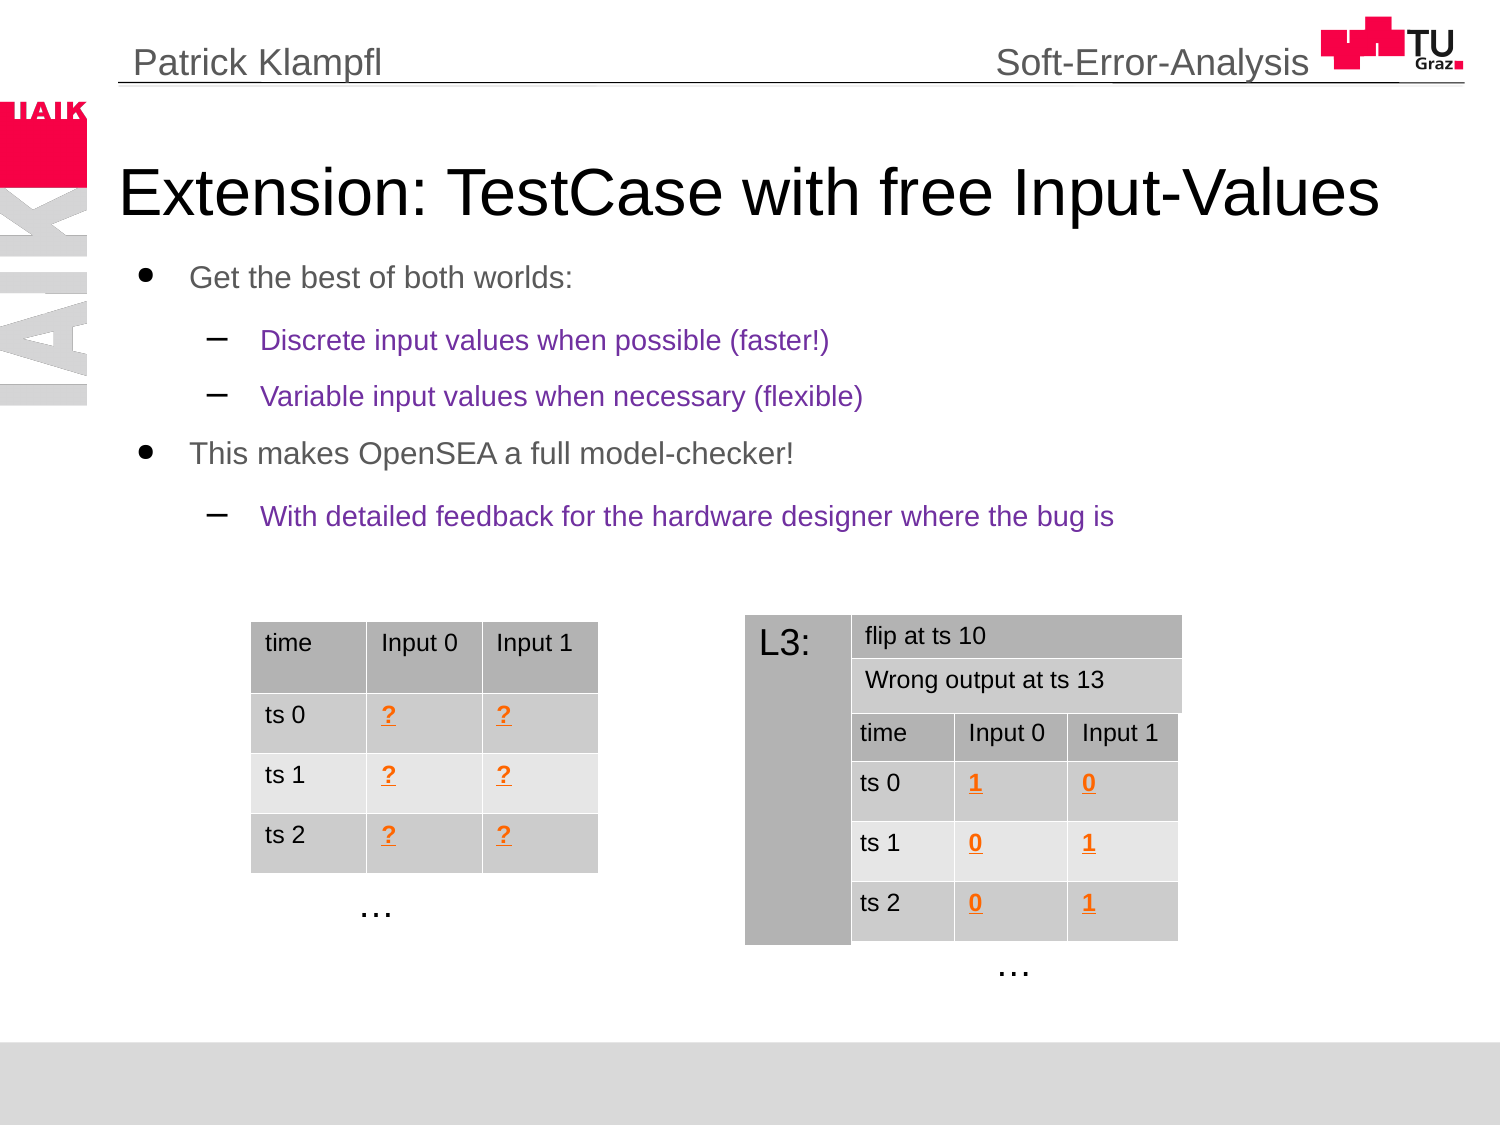

# Extension: TestCase with free Input-Values
Get the best of both worlds:
Discrete input values when possible (faster!)
Variable input values when necessary (flexible)
This makes OpenSEA a full model-checker!
With detailed feedback for the hardware designer where the bug is
| L3: |
| --- |
| flip at ts 10 |
| --- |
| Wrong output at ts 13 |
| time | Input 0 | Input 1 |
| --- | --- | --- |
| ts 0 | ? | ? |
| ts 1 | ? | ? |
| ts 2 | ? | ? |
| time | Input 0 | Input 1 |
| --- | --- | --- |
| ts 0 | 1 | 0 |
| ts 1 | 0 | 1 |
| ts 2 | 0 | 1 |
…
…